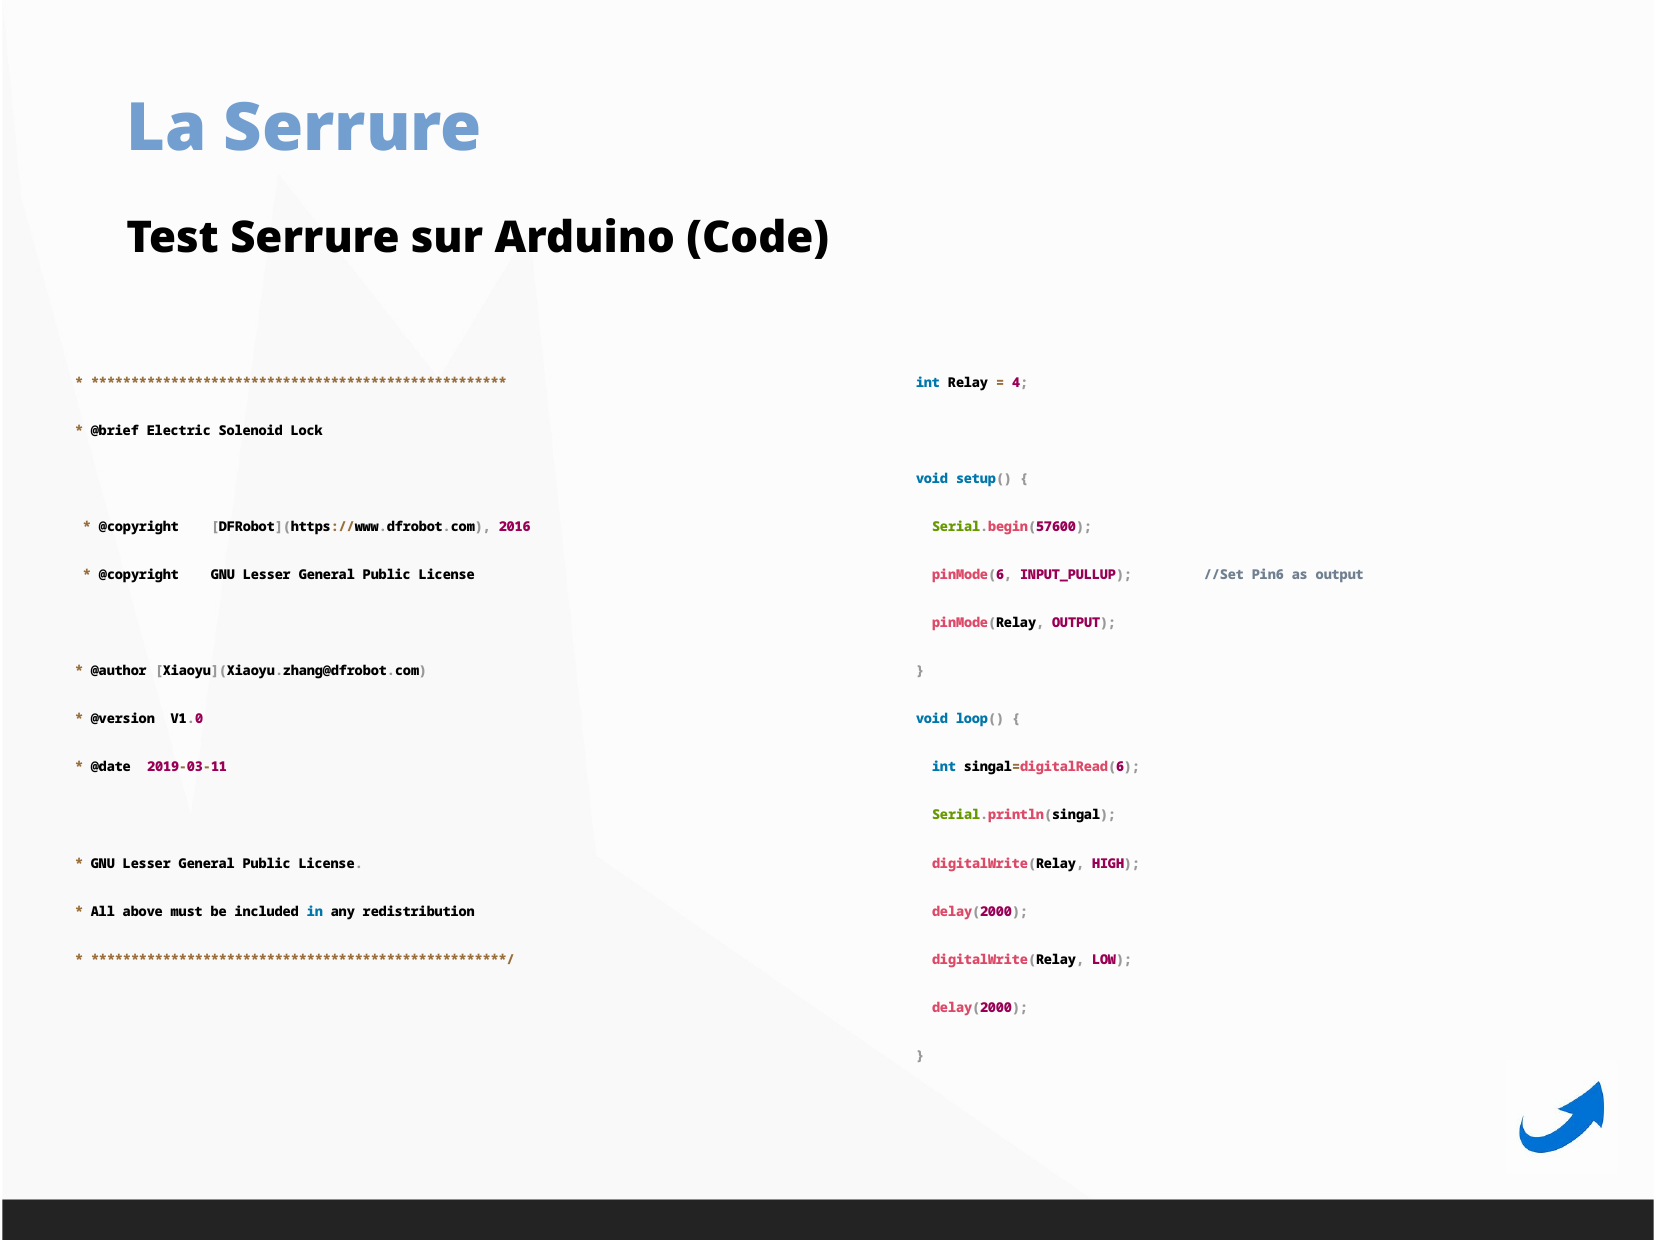

La Serrure
# Test Serrure sur Arduino (Code)
* ****************************************************
* @brief Electric Solenoid Lock
 * @copyright [DFRobot](https://www.dfrobot.com), 2016
 * @copyright GNU Lesser General Public License
* @author [Xiaoyu](Xiaoyu.zhang@dfrobot.com)
* @version V1.0
* @date 2019-03-11
* GNU Lesser General Public License.
* All above must be included in any redistribution
* ****************************************************/
int Relay = 4;
void setup() {
 Serial.begin(57600);
 pinMode(6, INPUT_PULLUP); //Set Pin6 as output
 pinMode(Relay, OUTPUT);
}
void loop() {
 int singal=digitalRead(6);
 Serial.println(singal);
 digitalWrite(Relay, HIGH);
 delay(2000);
 digitalWrite(Relay, LOW);
 delay(2000);
}